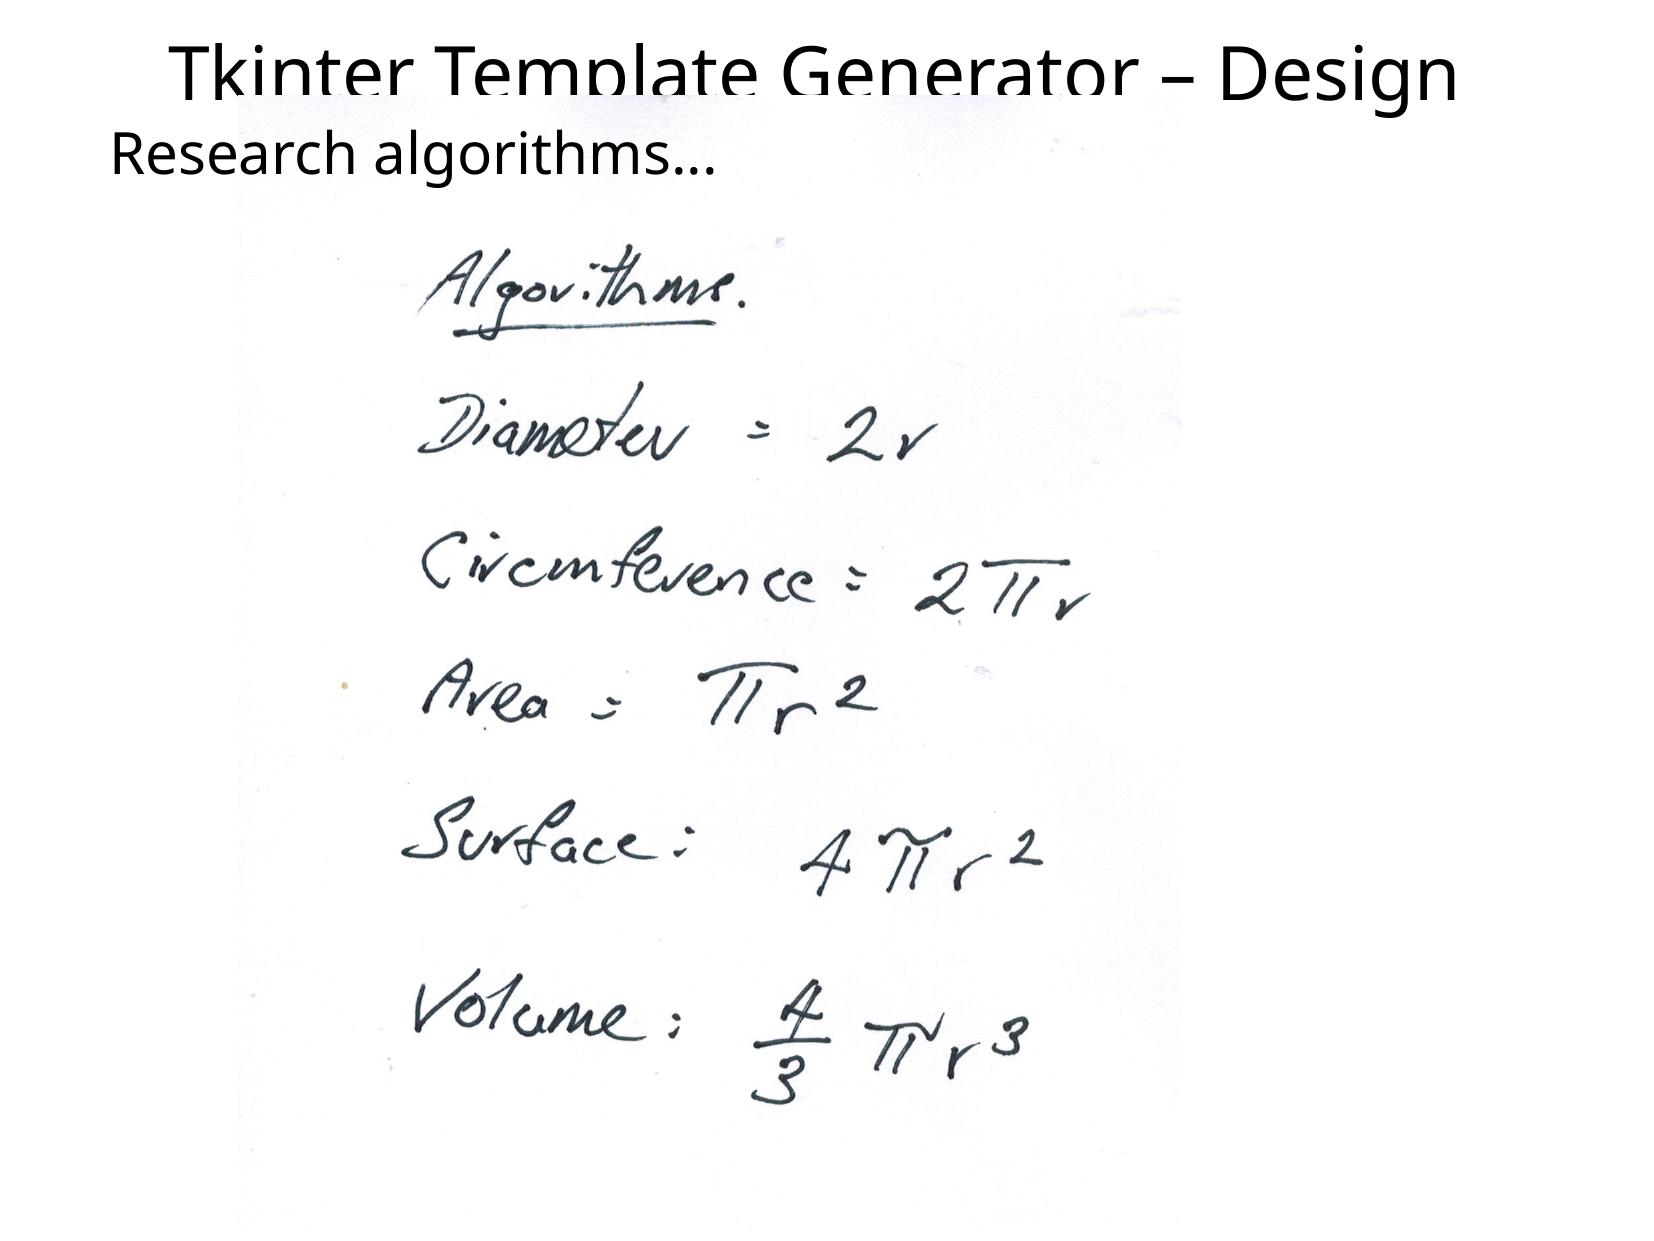

# Tkinter Template Generator – Design
Research algorithms...